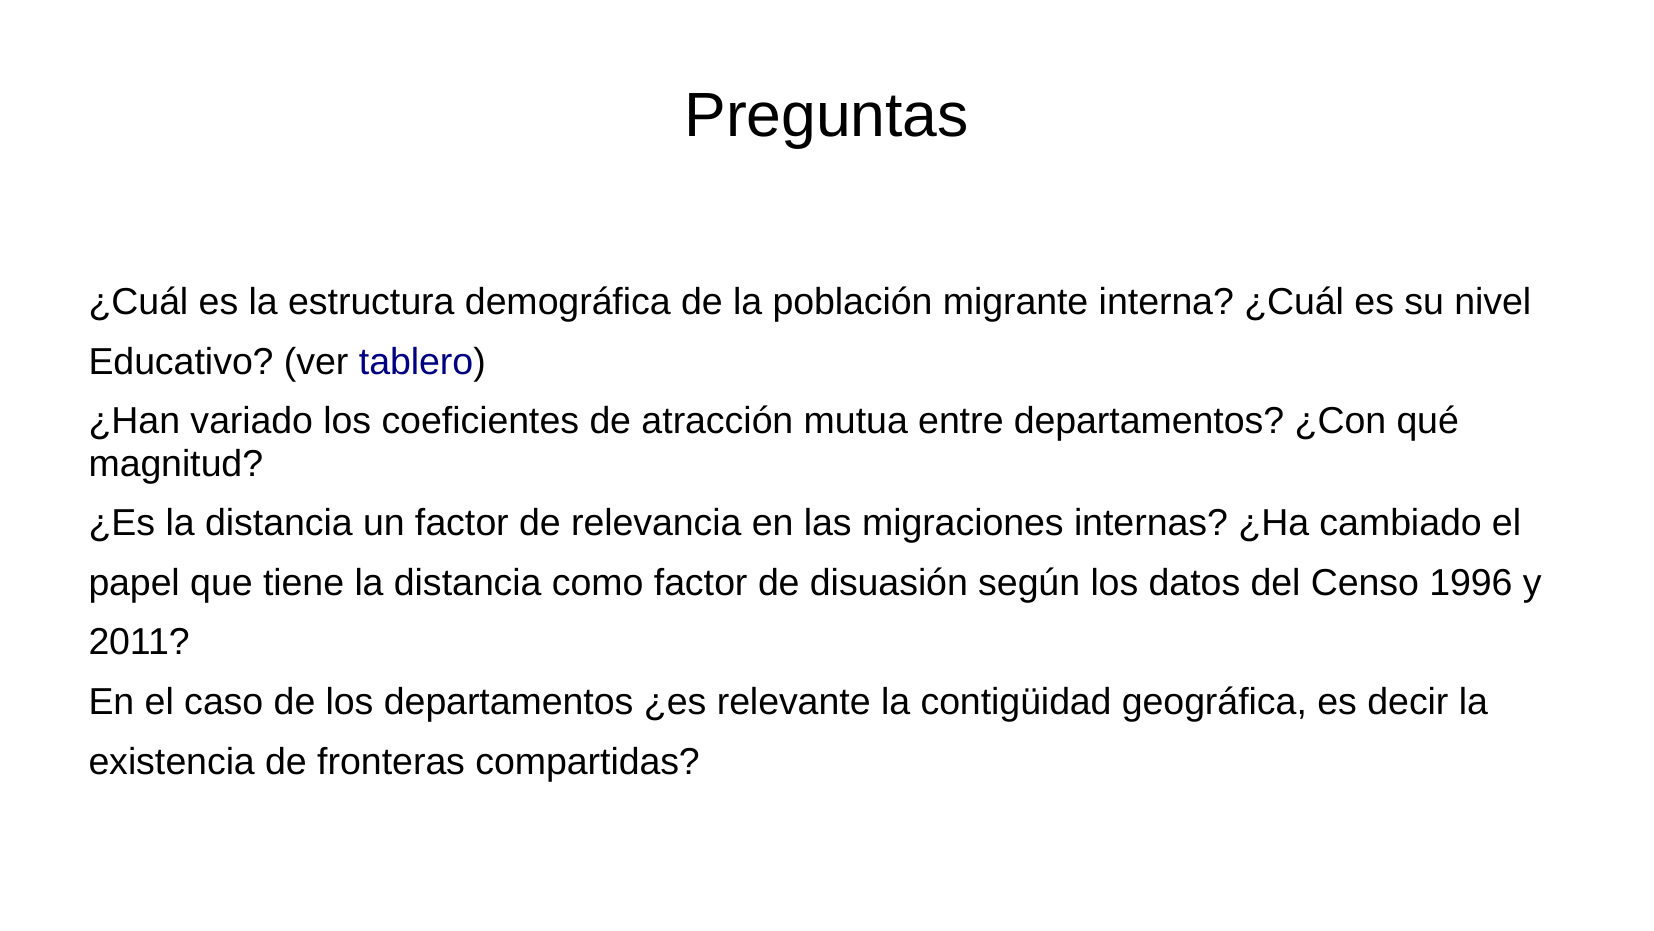

# Preguntas
¿Cuál es la estructura demográfica de la población migrante interna? ¿Cuál es su nivel
Educativo? (ver tablero)
¿Han variado los coeficientes de atracción mutua entre departamentos? ¿Con qué magnitud?
¿Es la distancia un factor de relevancia en las migraciones internas? ¿Ha cambiado el
papel que tiene la distancia como factor de disuasión según los datos del Censo 1996 y
2011?
En el caso de los departamentos ¿es relevante la contigüidad geográfica, es decir la
existencia de fronteras compartidas?